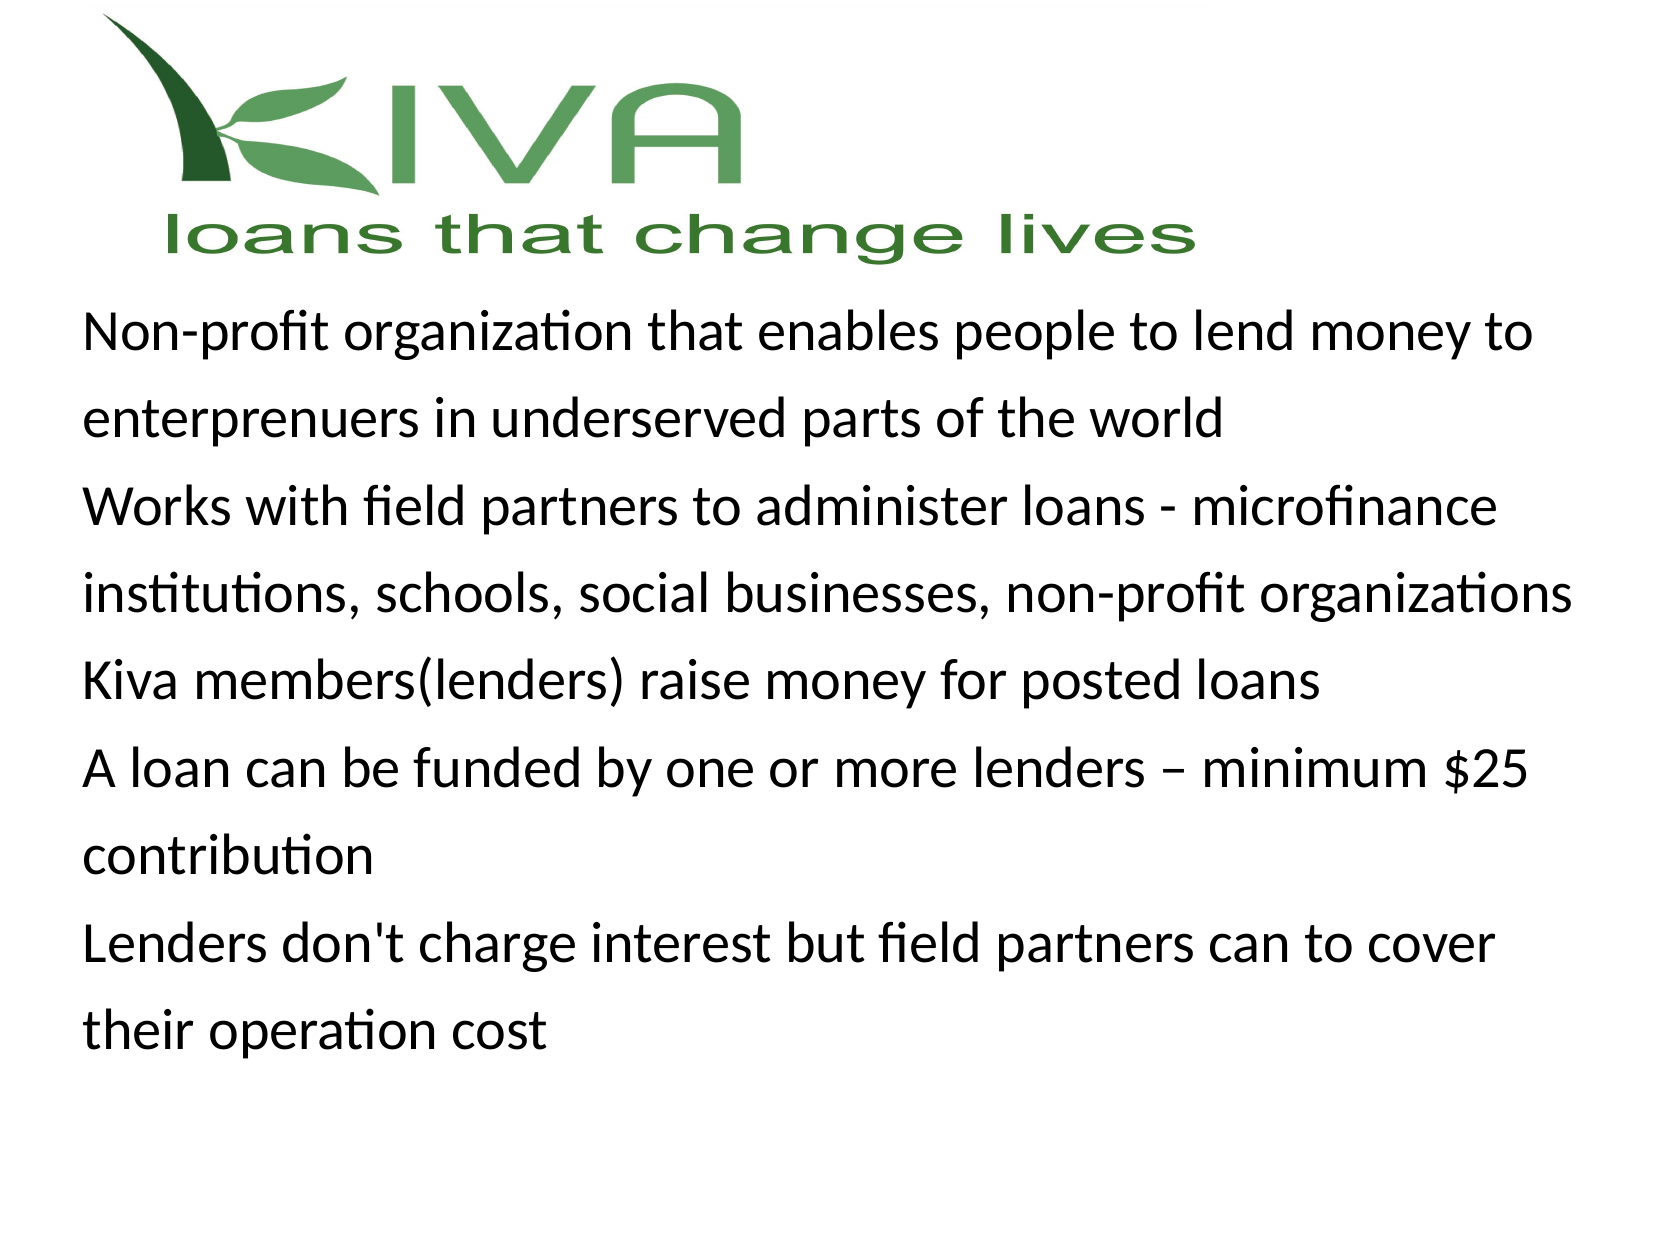

# Non-profit organization that enables people to lend money to enterprenuers in underserved parts of the world
Works with field partners to administer loans - microfinance institutions, schools, social businesses, non-profit organizations
Kiva members(lenders) raise money for posted loans
A loan can be funded by one or more lenders – minimum $25 contribution
Lenders don't charge interest but field partners can to cover their operation cost